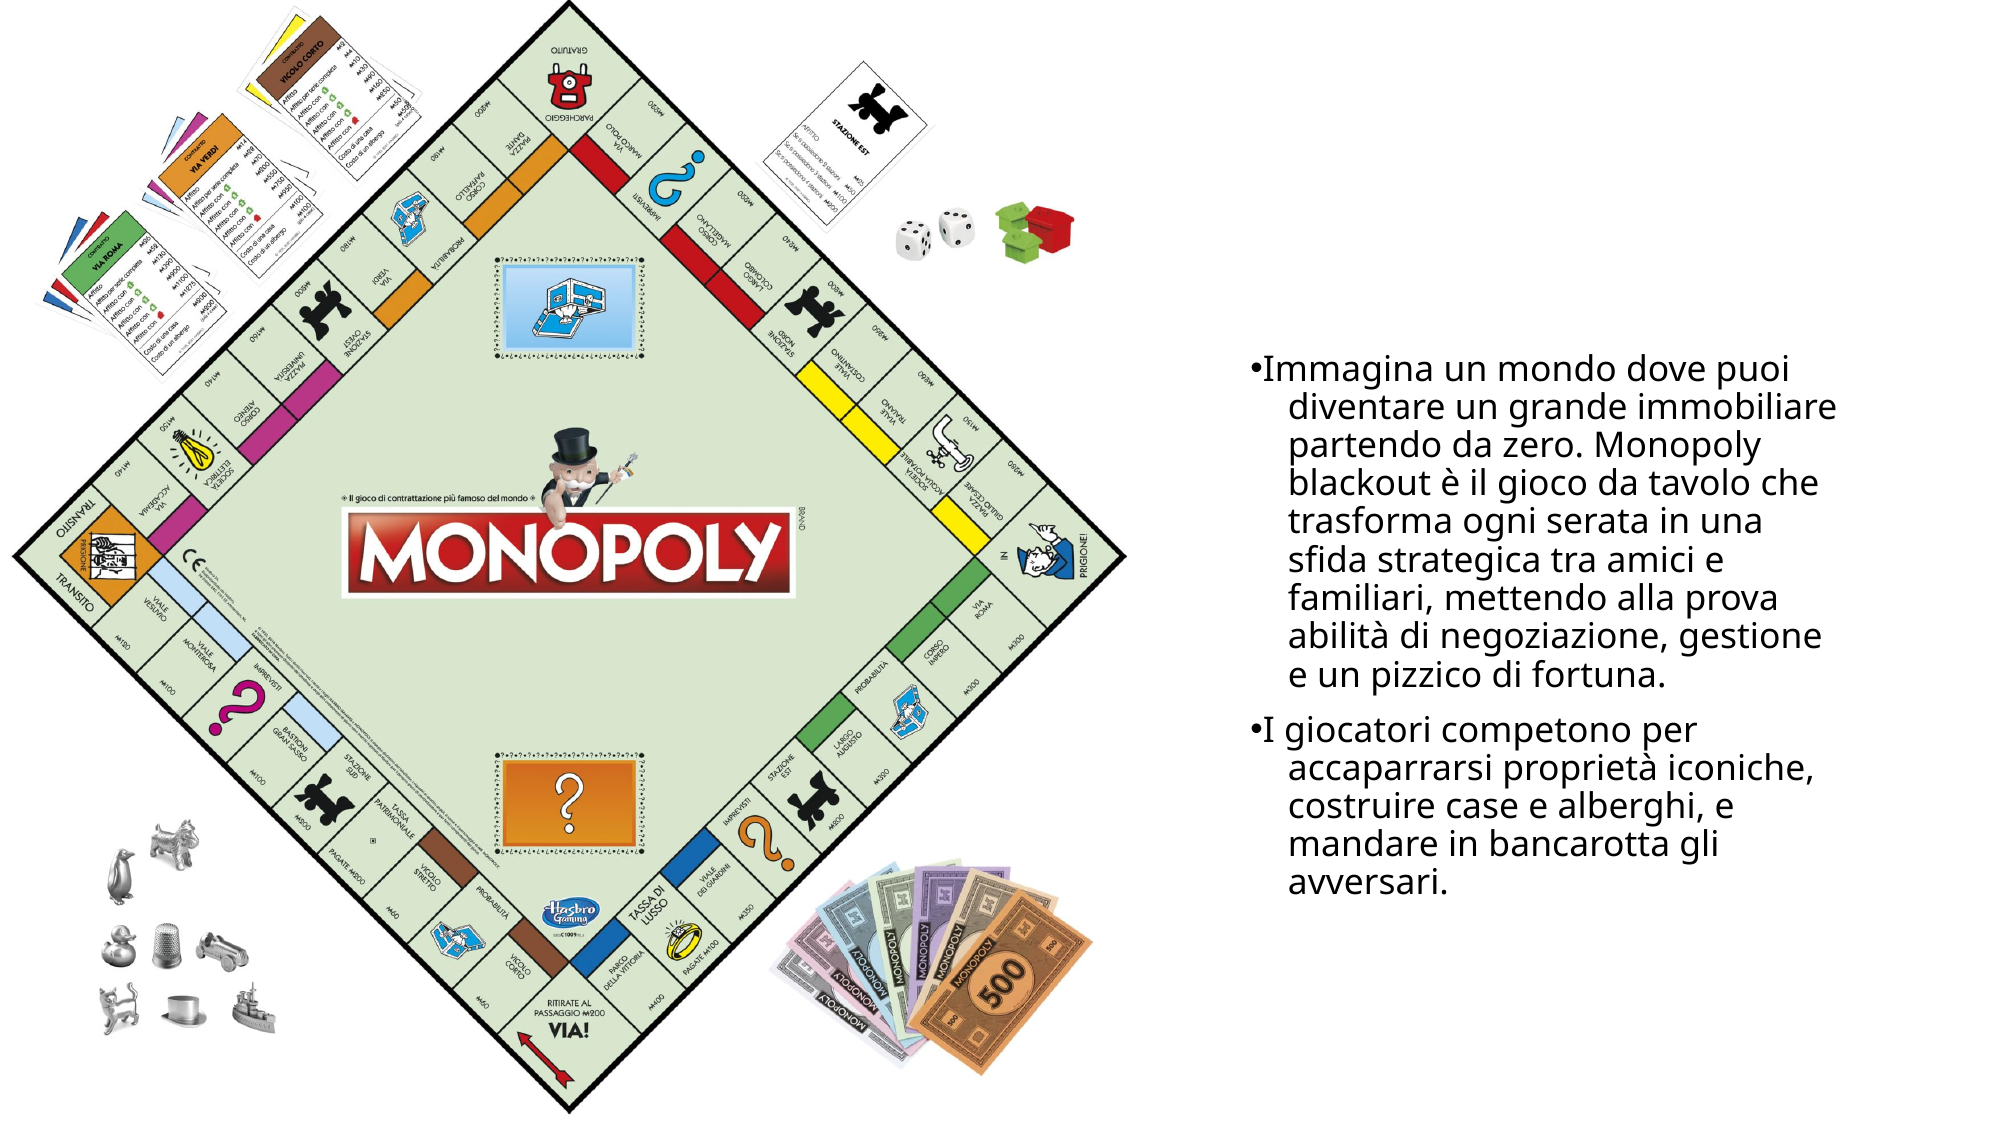

Immagina un mondo dove puoi diventare un grande immobiliare partendo da zero. Monopoly blackout è il gioco da tavolo che trasforma ogni serata in una sfida strategica tra amici e familiari, mettendo alla prova abilità di negoziazione, gestione e un pizzico di fortuna.
I giocatori competono per accaparrarsi proprietà iconiche, costruire case e alberghi, e mandare in bancarotta gli avversari.